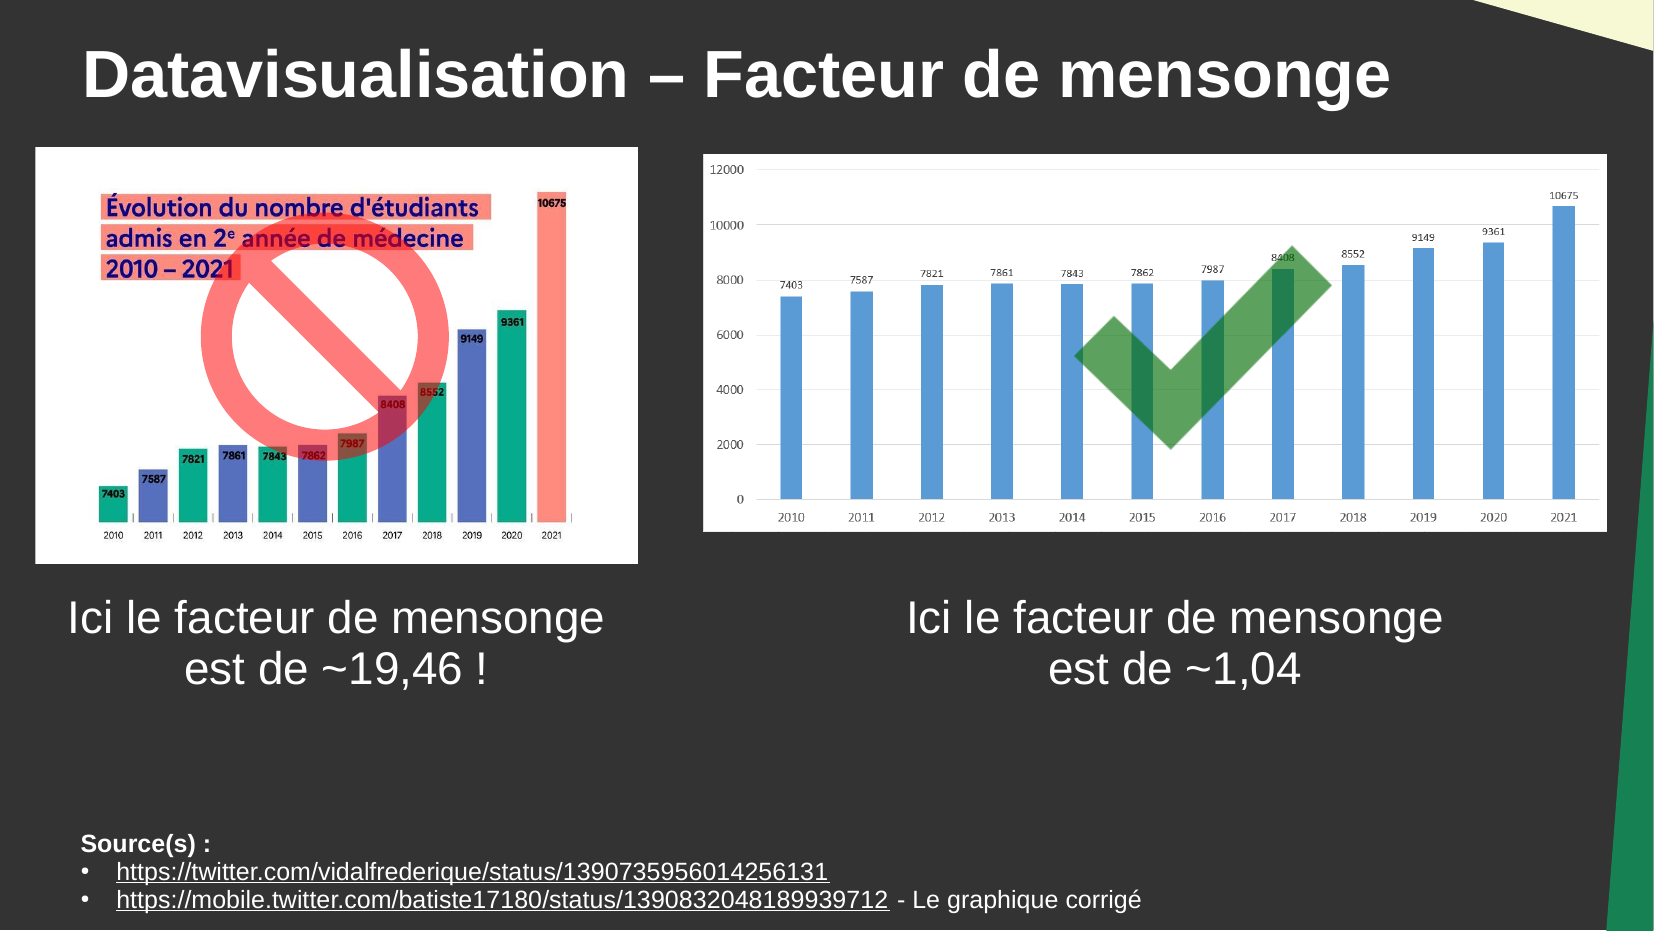

# Datavisualisation – Facteur de mensonge
Ici le facteur de mensonge est de ~19,46 !
Ici le facteur de mensonge est de ~1,04
Source(s) :
https://twitter.com/vidalfrederique/status/1390735956014256131
https://mobile.twitter.com/batiste17180/status/1390832048189939712 - Le graphique corrigé